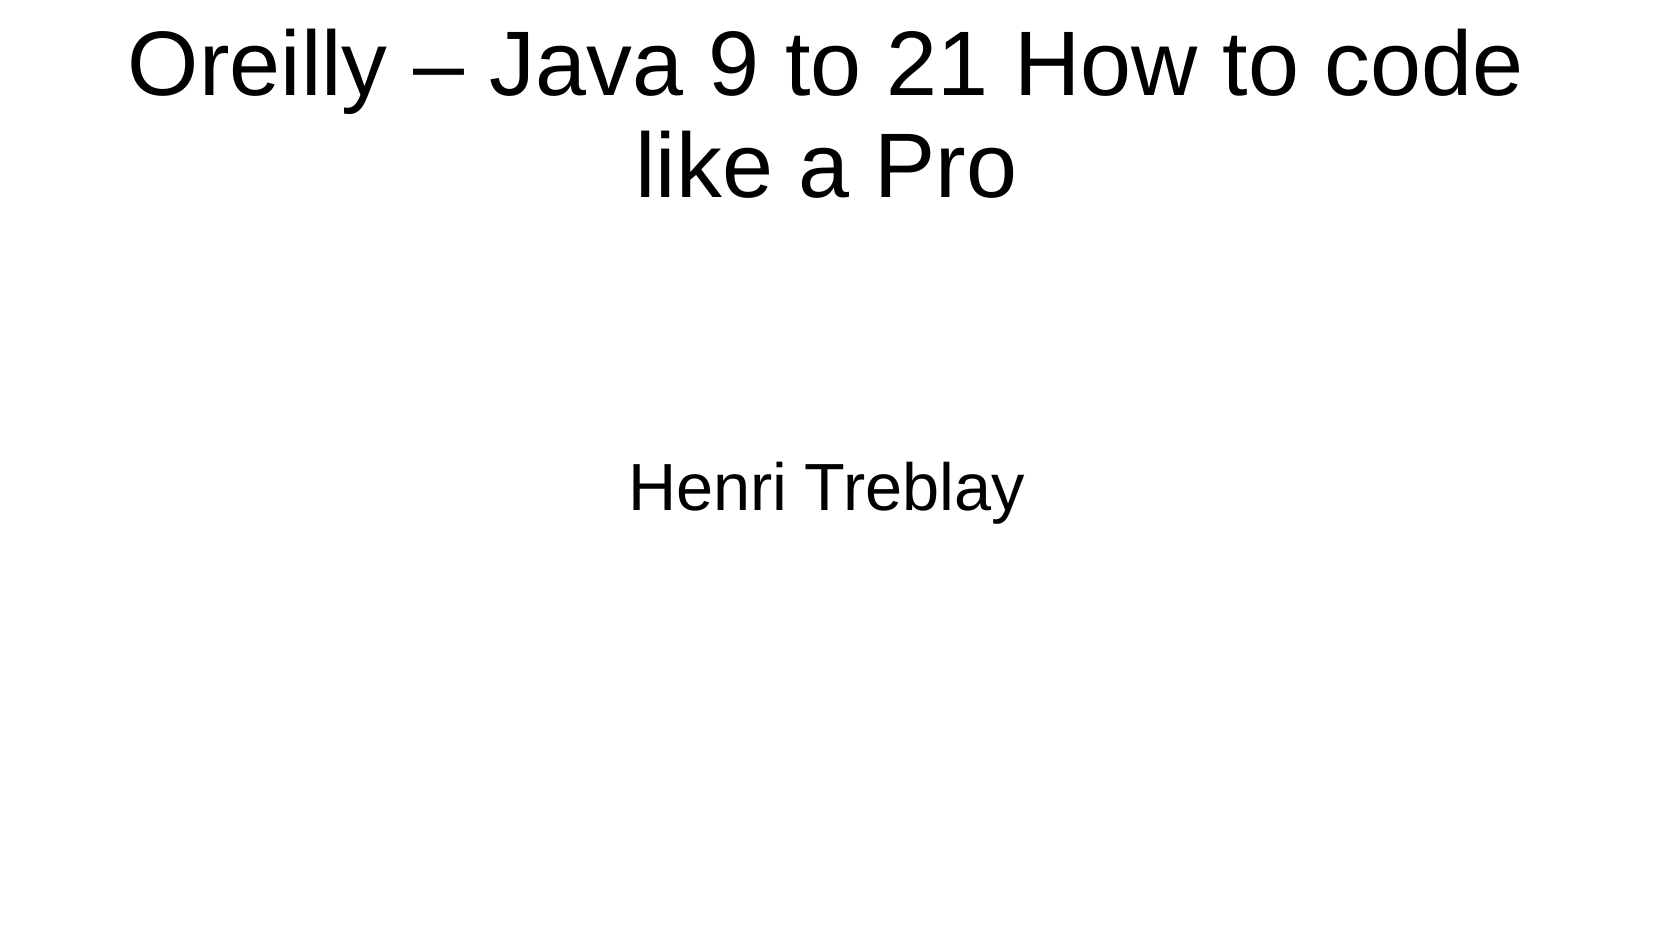

# Oreilly – Java 9 to 21 How to code like a Pro
Henri Treblay